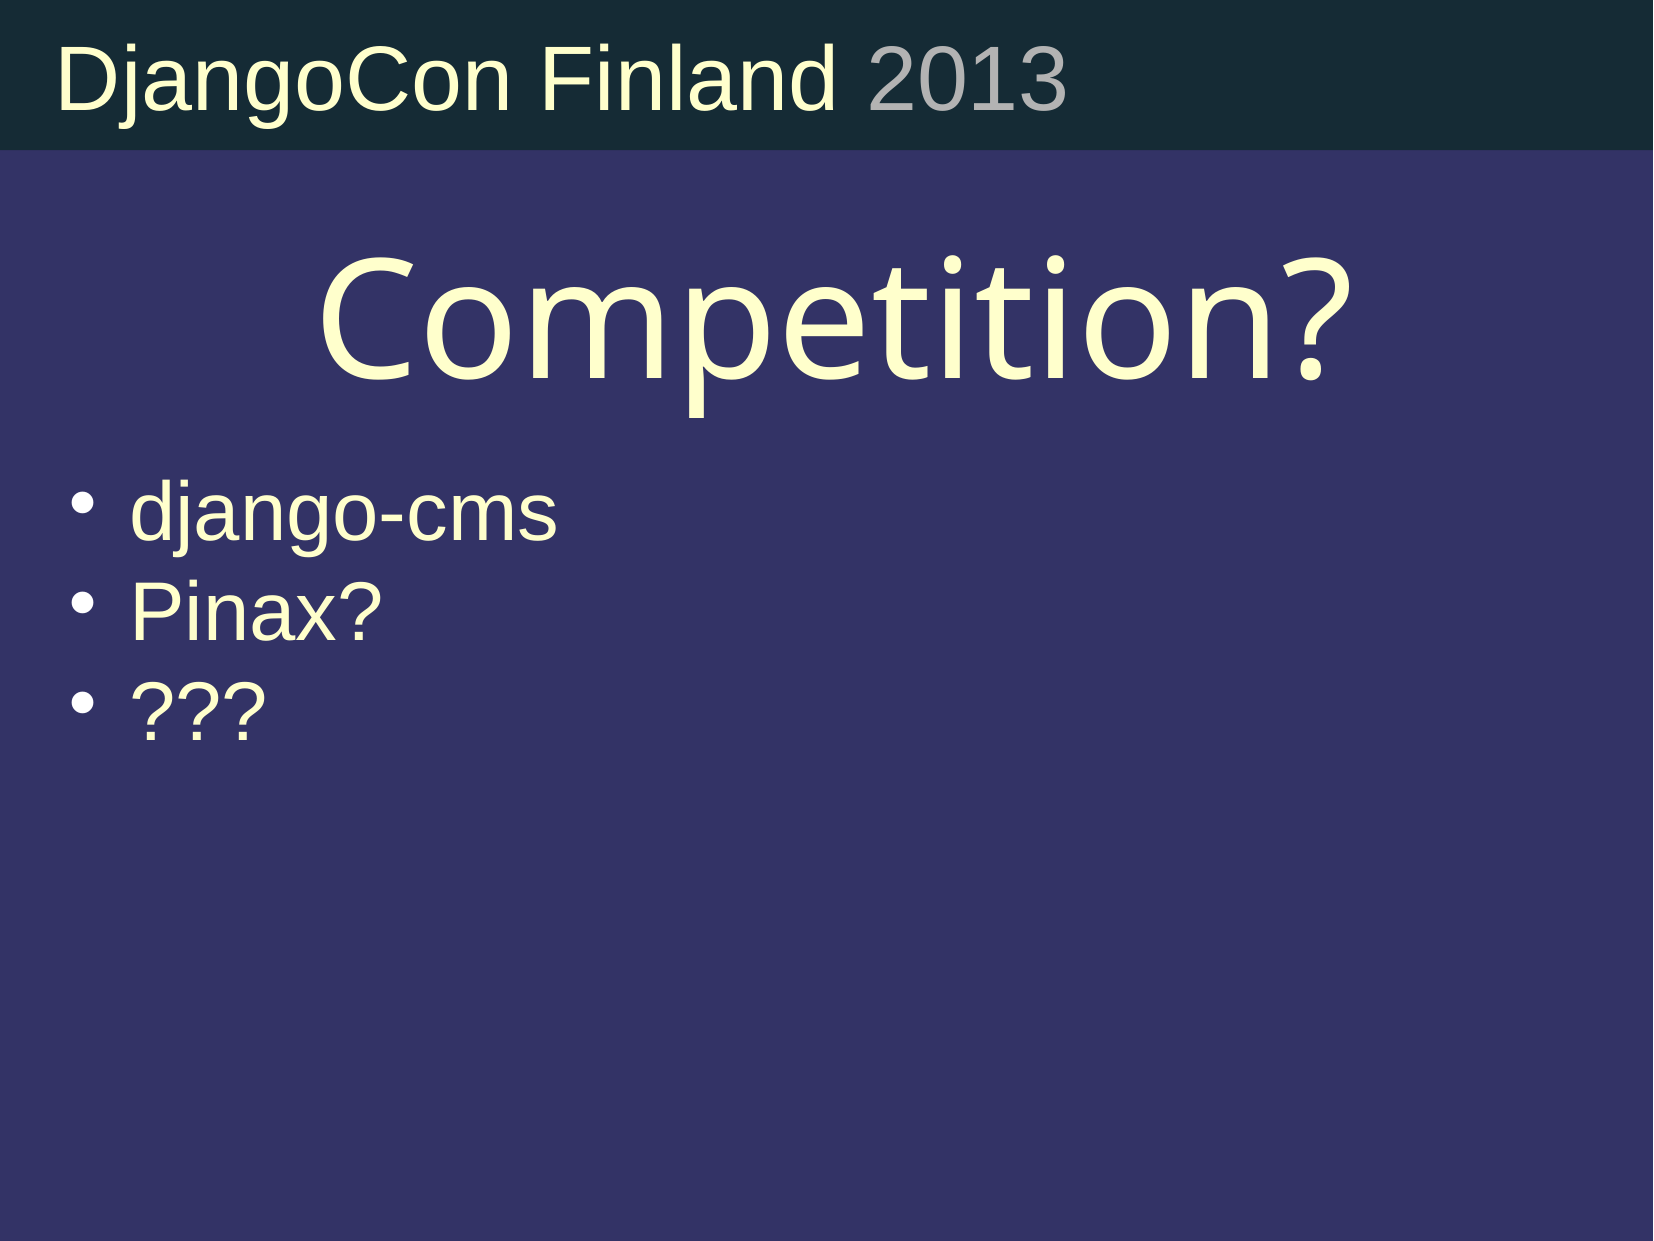

# DjangoCon Finland 2013
Competition?
 django-cms
 Pinax?
 ???